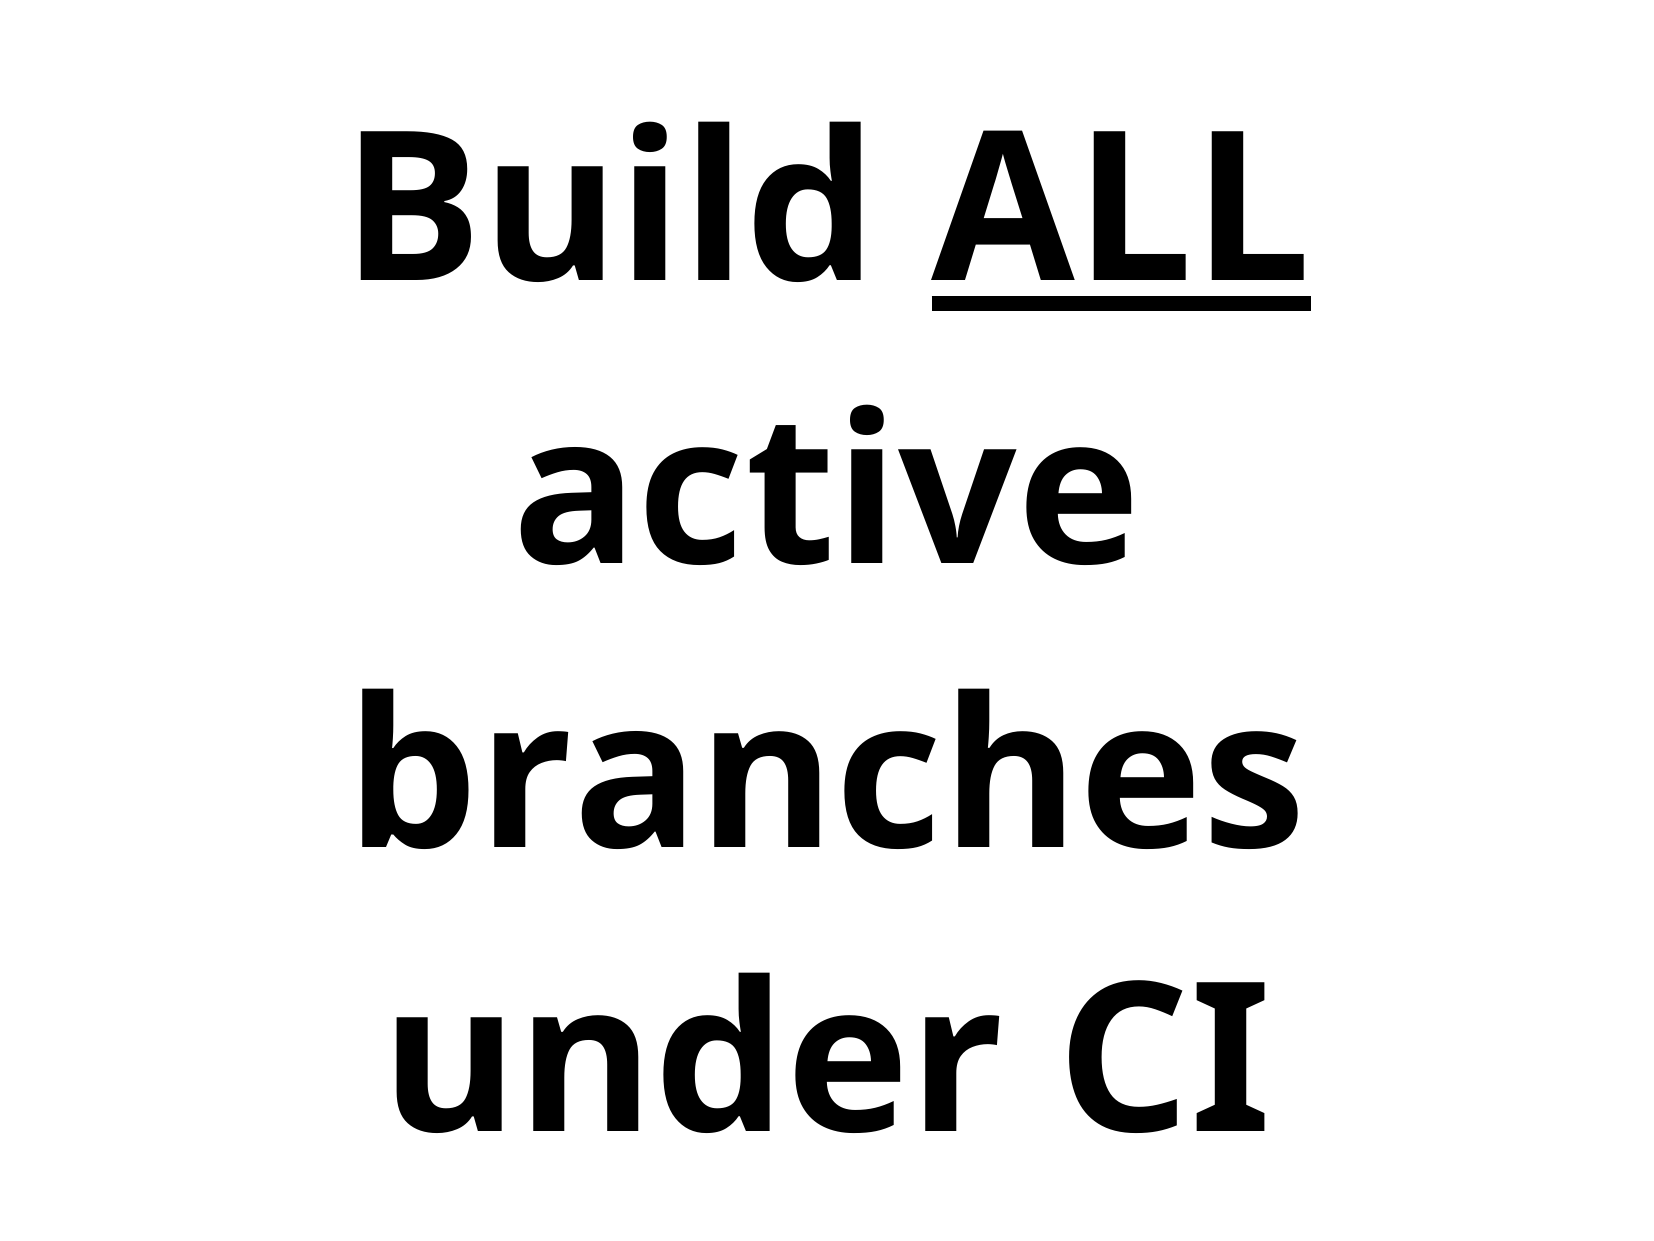

# Build ALL active branches under CI